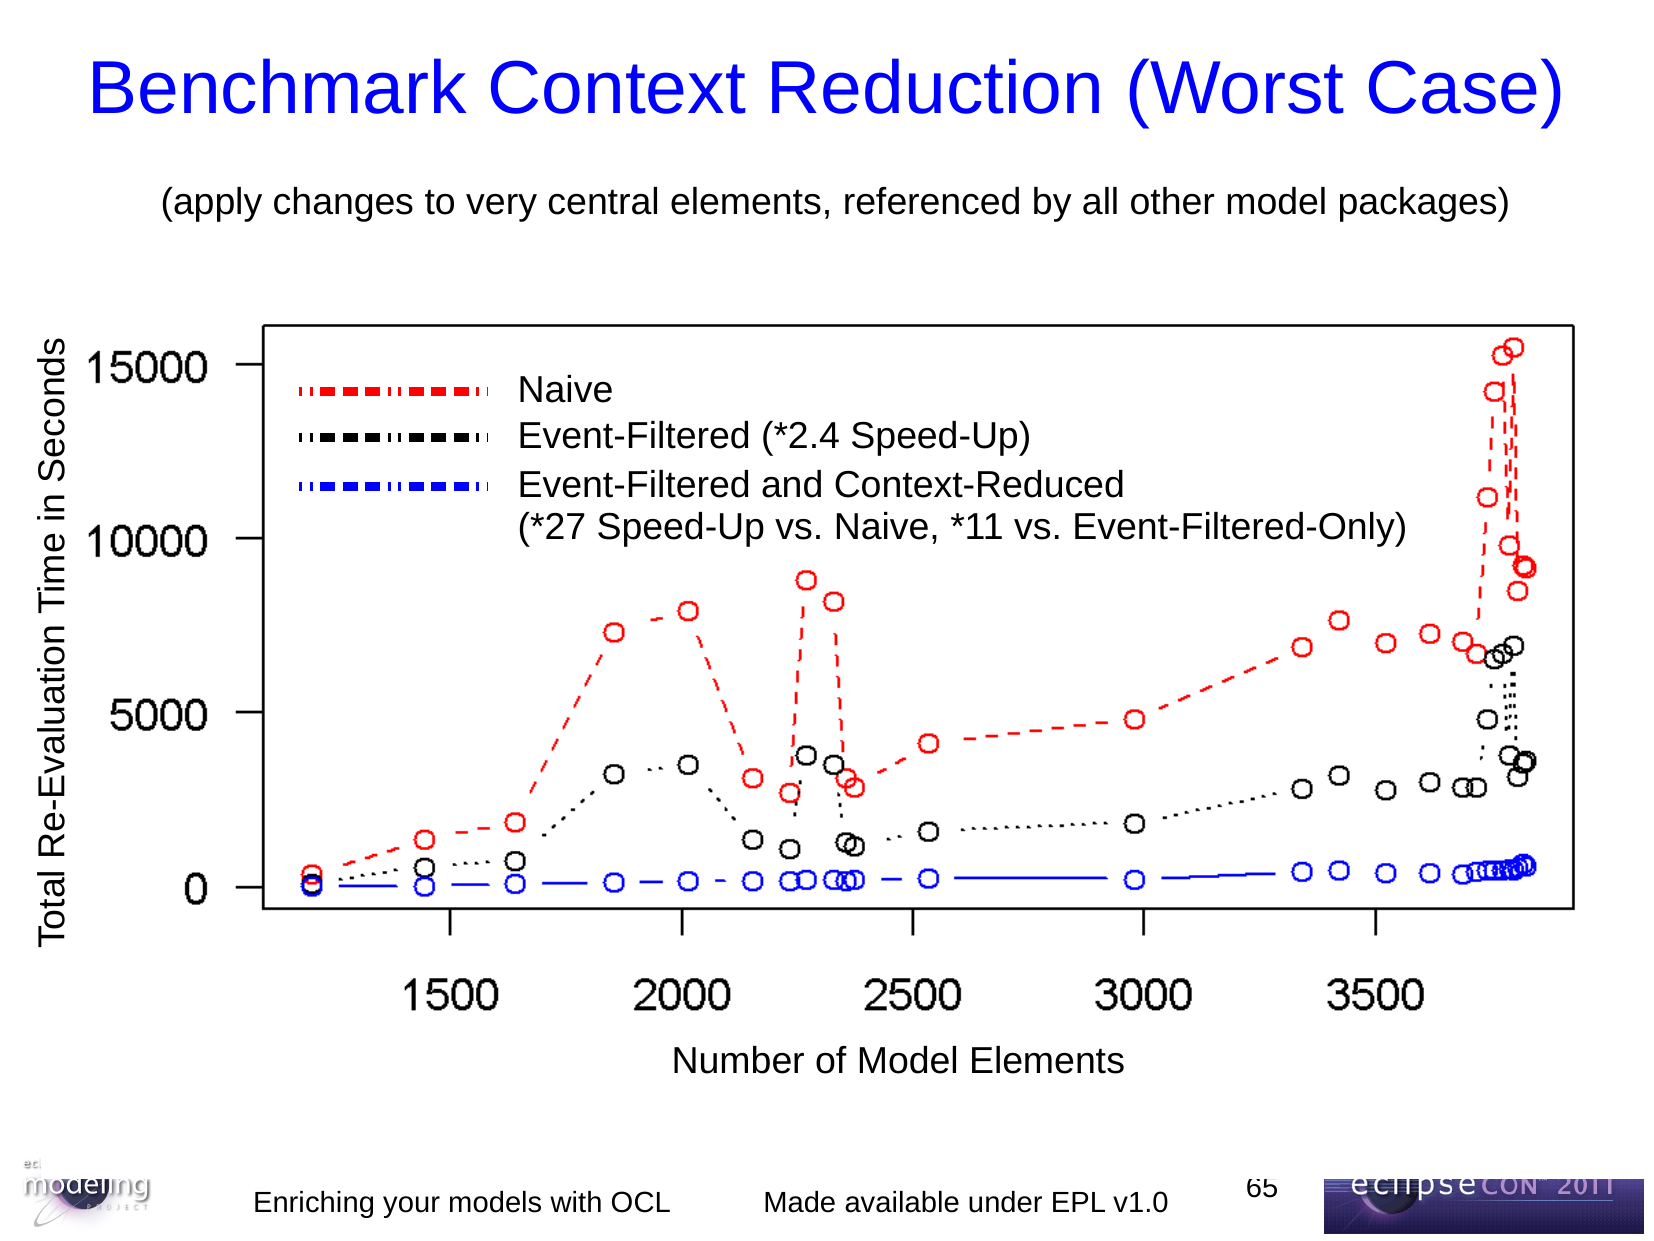

# Benchmark Context Reduction (Worst Case)
(apply changes to very central elements, referenced by all other model packages)
Naive
Event-Filtered (*2.4 Speed-Up)
Event-Filtered and Context-Reduced
(*27 Speed-Up vs. Naive, *11 vs. Event-Filtered-Only)
Total Re-Evaluation Time in Seconds
Number of Model Elements
65
Enriching your models with OCL